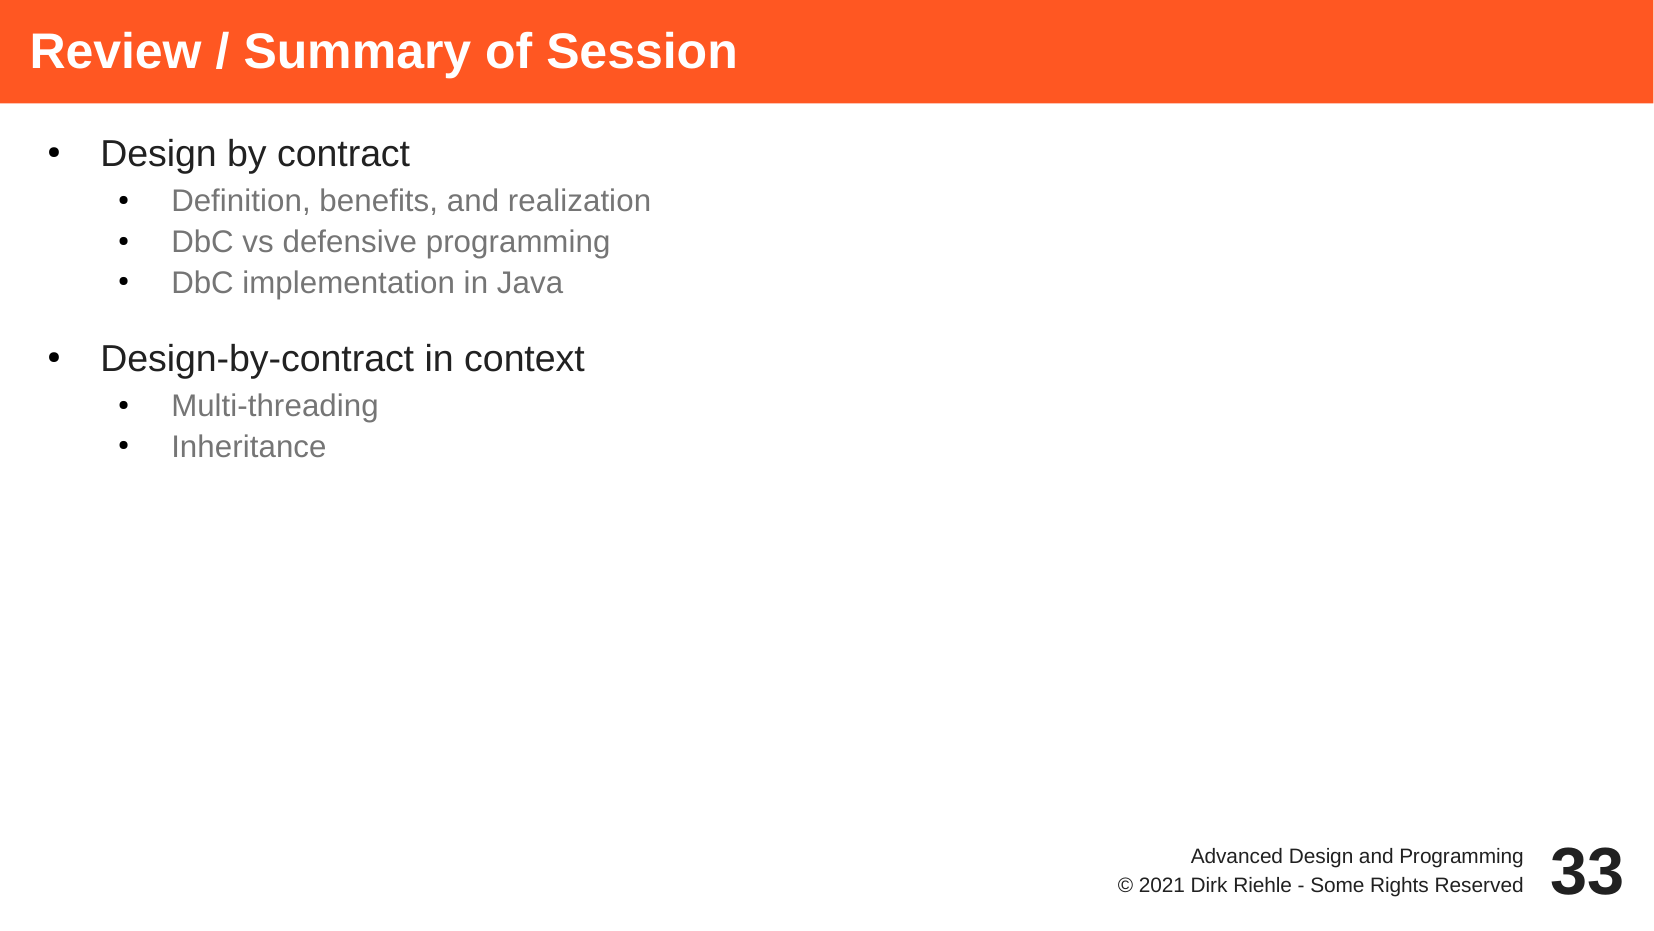

# Review / Summary of Session
Design by contract
Definition, benefits, and realization
DbC vs defensive programming
DbC implementation in Java
Design-by-contract in context
Multi-threading
Inheritance
Advanced Design and Programming
33
© 2021 Dirk Riehle - Some Rights Reserved